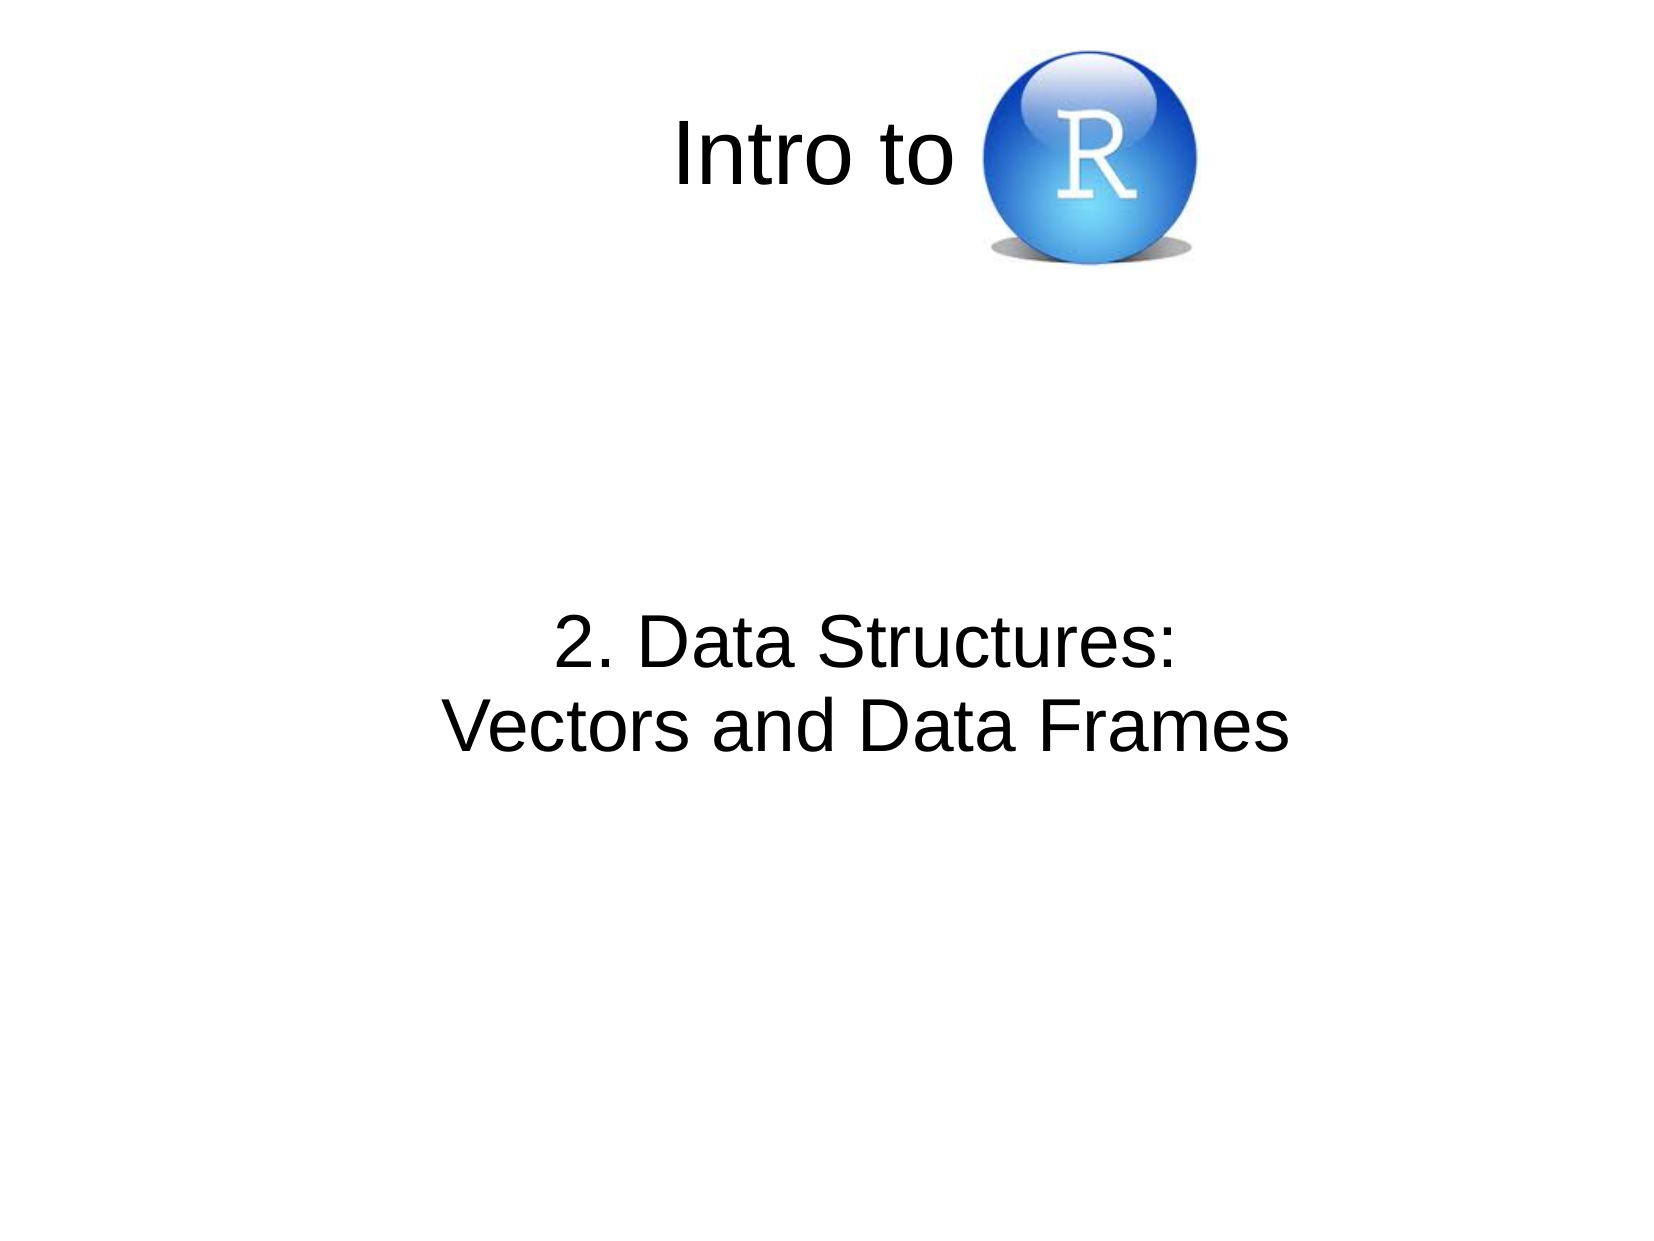

# Intro to
2. Data Structures:
Vectors and Data Frames